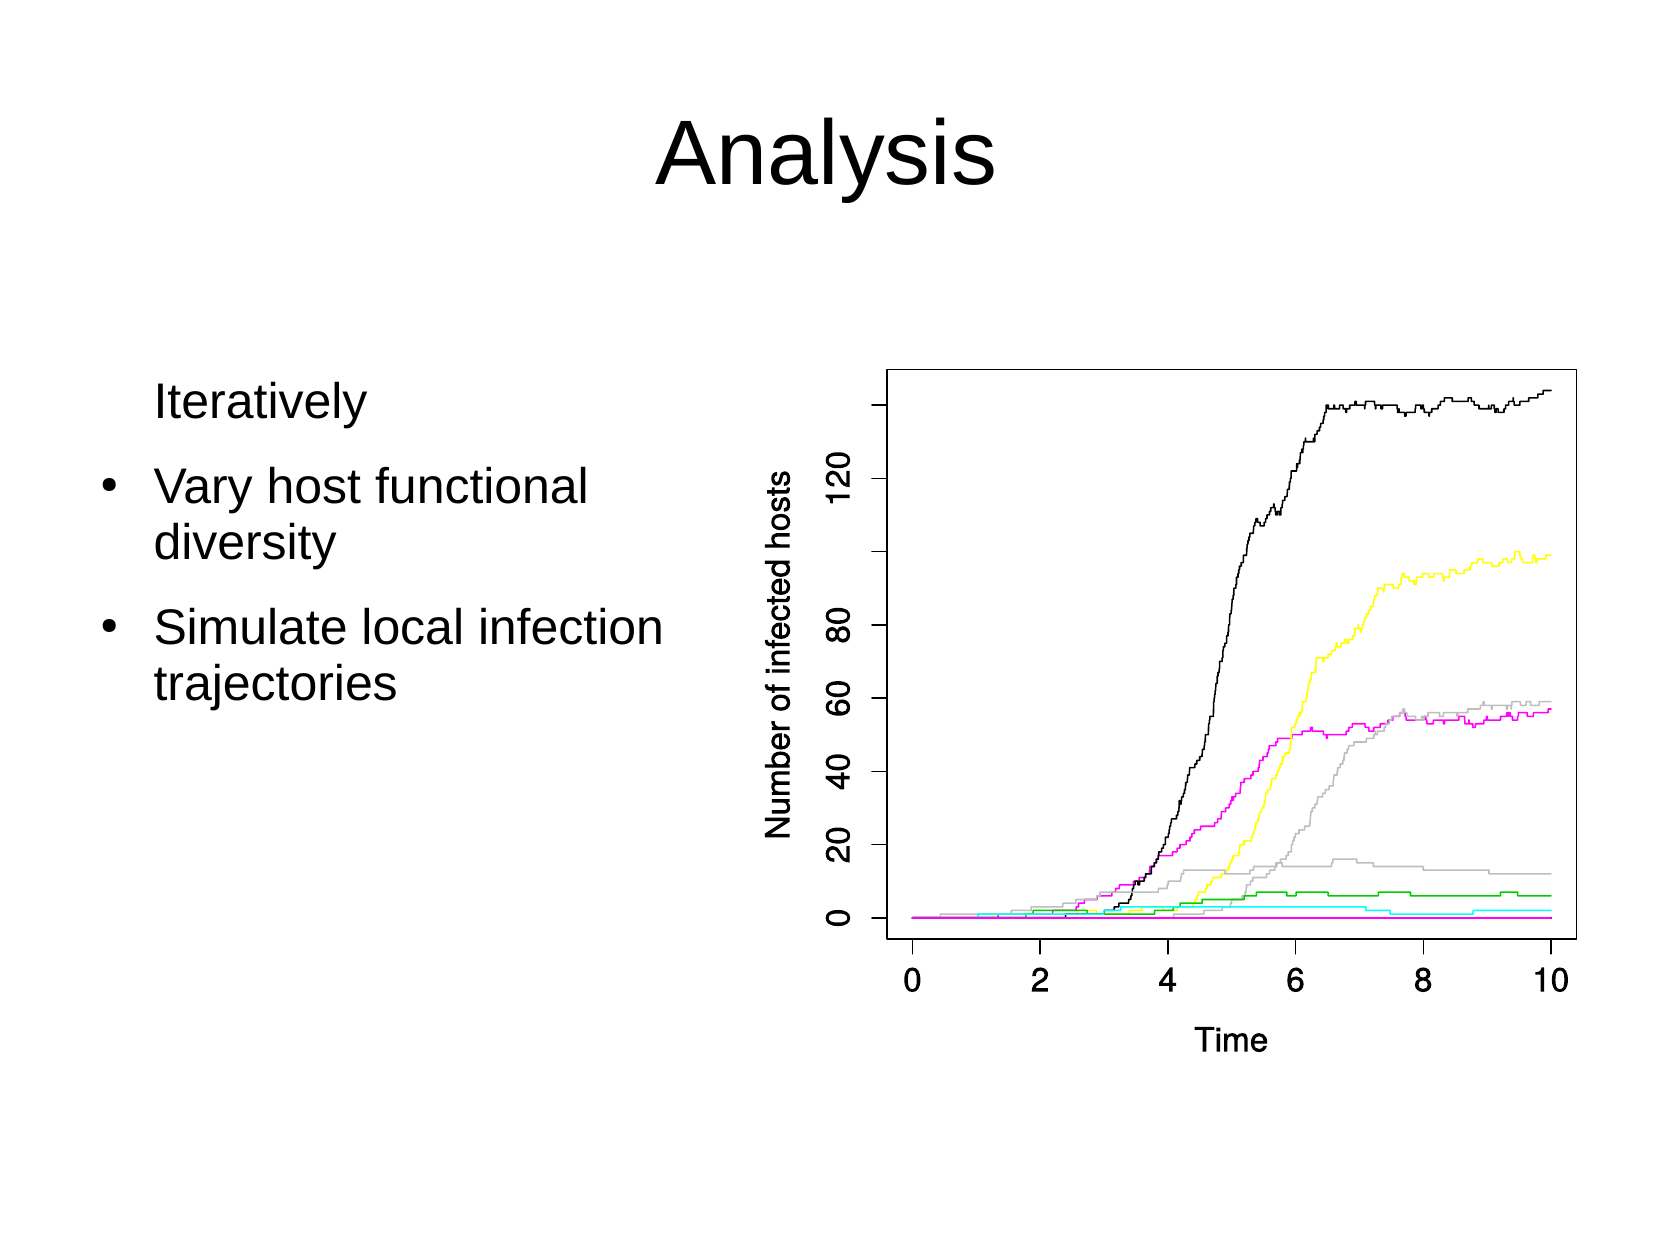

# Analysis
Iteratively
Vary host functional diversity
Simulate local infection trajectories